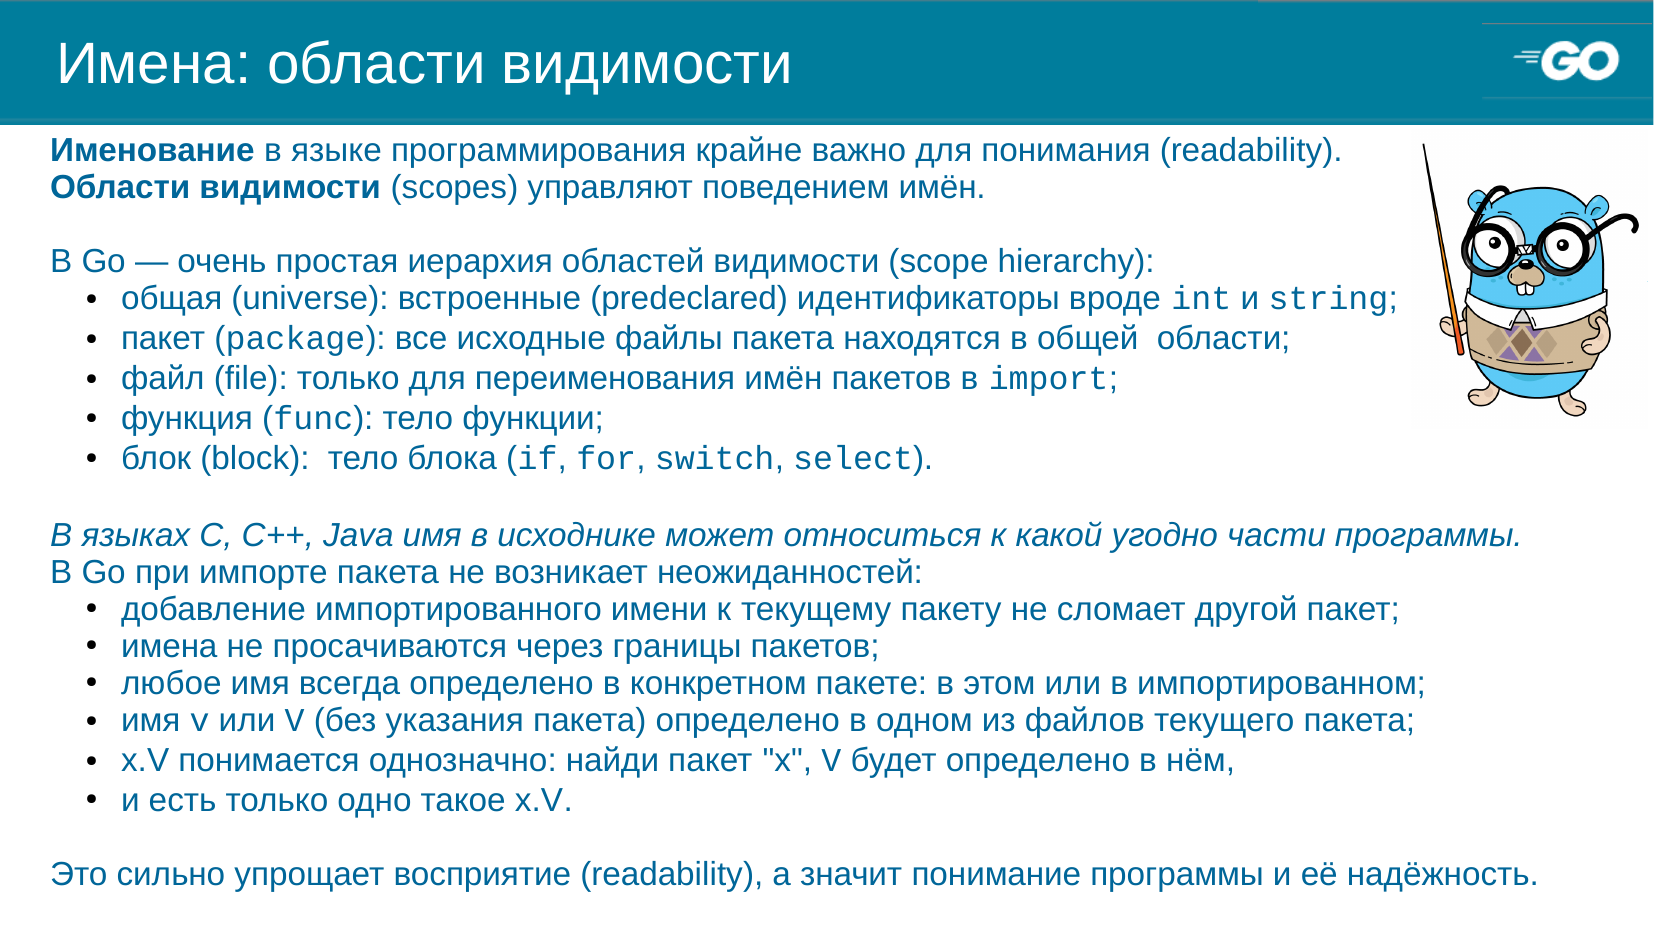

Имена: области видимости
Именование в языке программирования крайне важно для понимания (readability).
Области видимости (scopes) управляют поведением имён.
В Go — очень простая иерархия областей видимости (scope hierarchy):
общая (universe): встроенные (predeclared) идентификаторы вроде int и string;
пакет (package): все исходные файлы пакета находятся в общей области;
файл (file): только для переименования имён пакетов в import;
функция (func): тело функции;
блок (block): тело блока (if, for, switch, select).
В языках C, C++, Java имя в исходнике может относиться к какой угодно части программы.
В Go при импорте пакета не возникает неожиданностей:
добавление импортированного имени к текущему пакету не сломает другой пакет;
имена не просачиваются через границы пакетов;
любое имя всегда определено в конкретном пакете: в этом или в импортированном;
имя v или V (без указания пакета) определено в одном из файлов текущего пакета;
x.V понимается однозначно: найди пакет "x", V будет определено в нём,
и есть только одно такое x.V.
Это сильно упрощает восприятие (readability), а значит понимание программы и её надёжность.